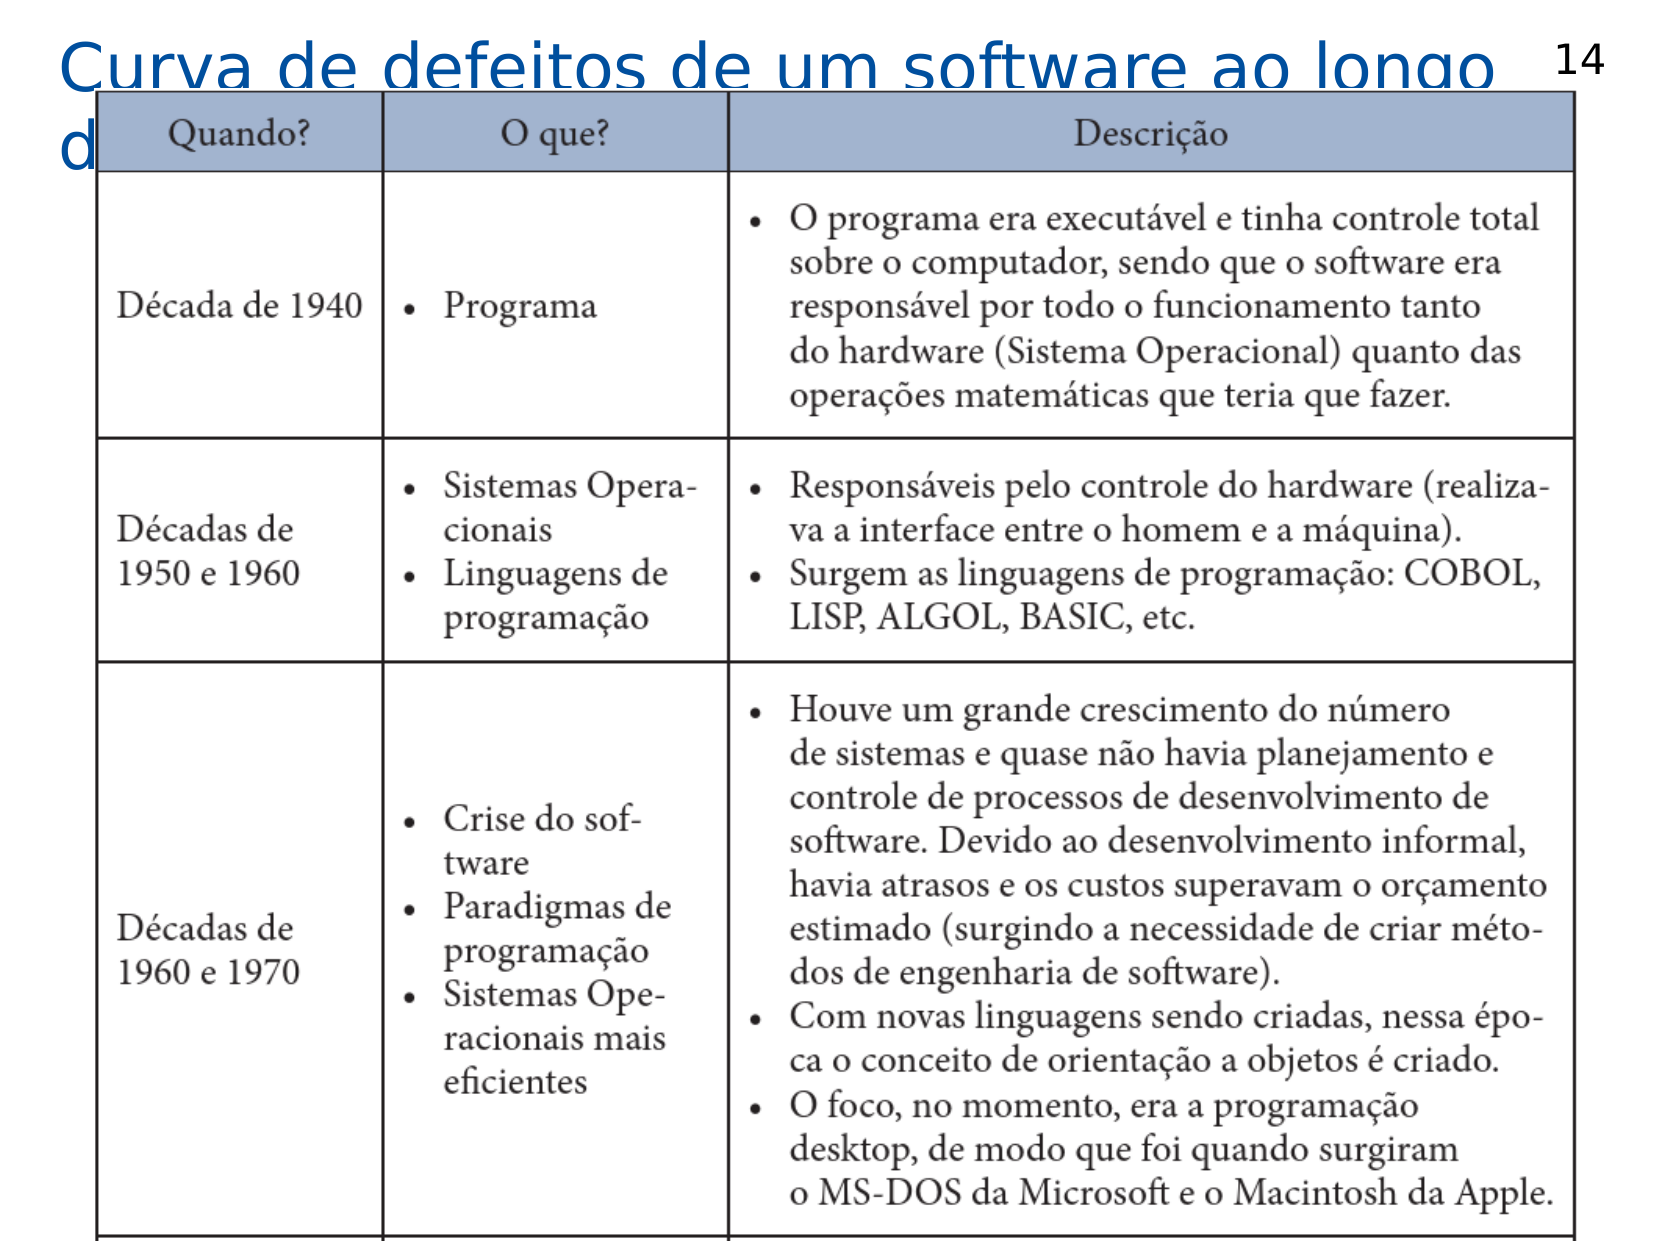

# Curva de defeitos de um software ao longo do tempo
14